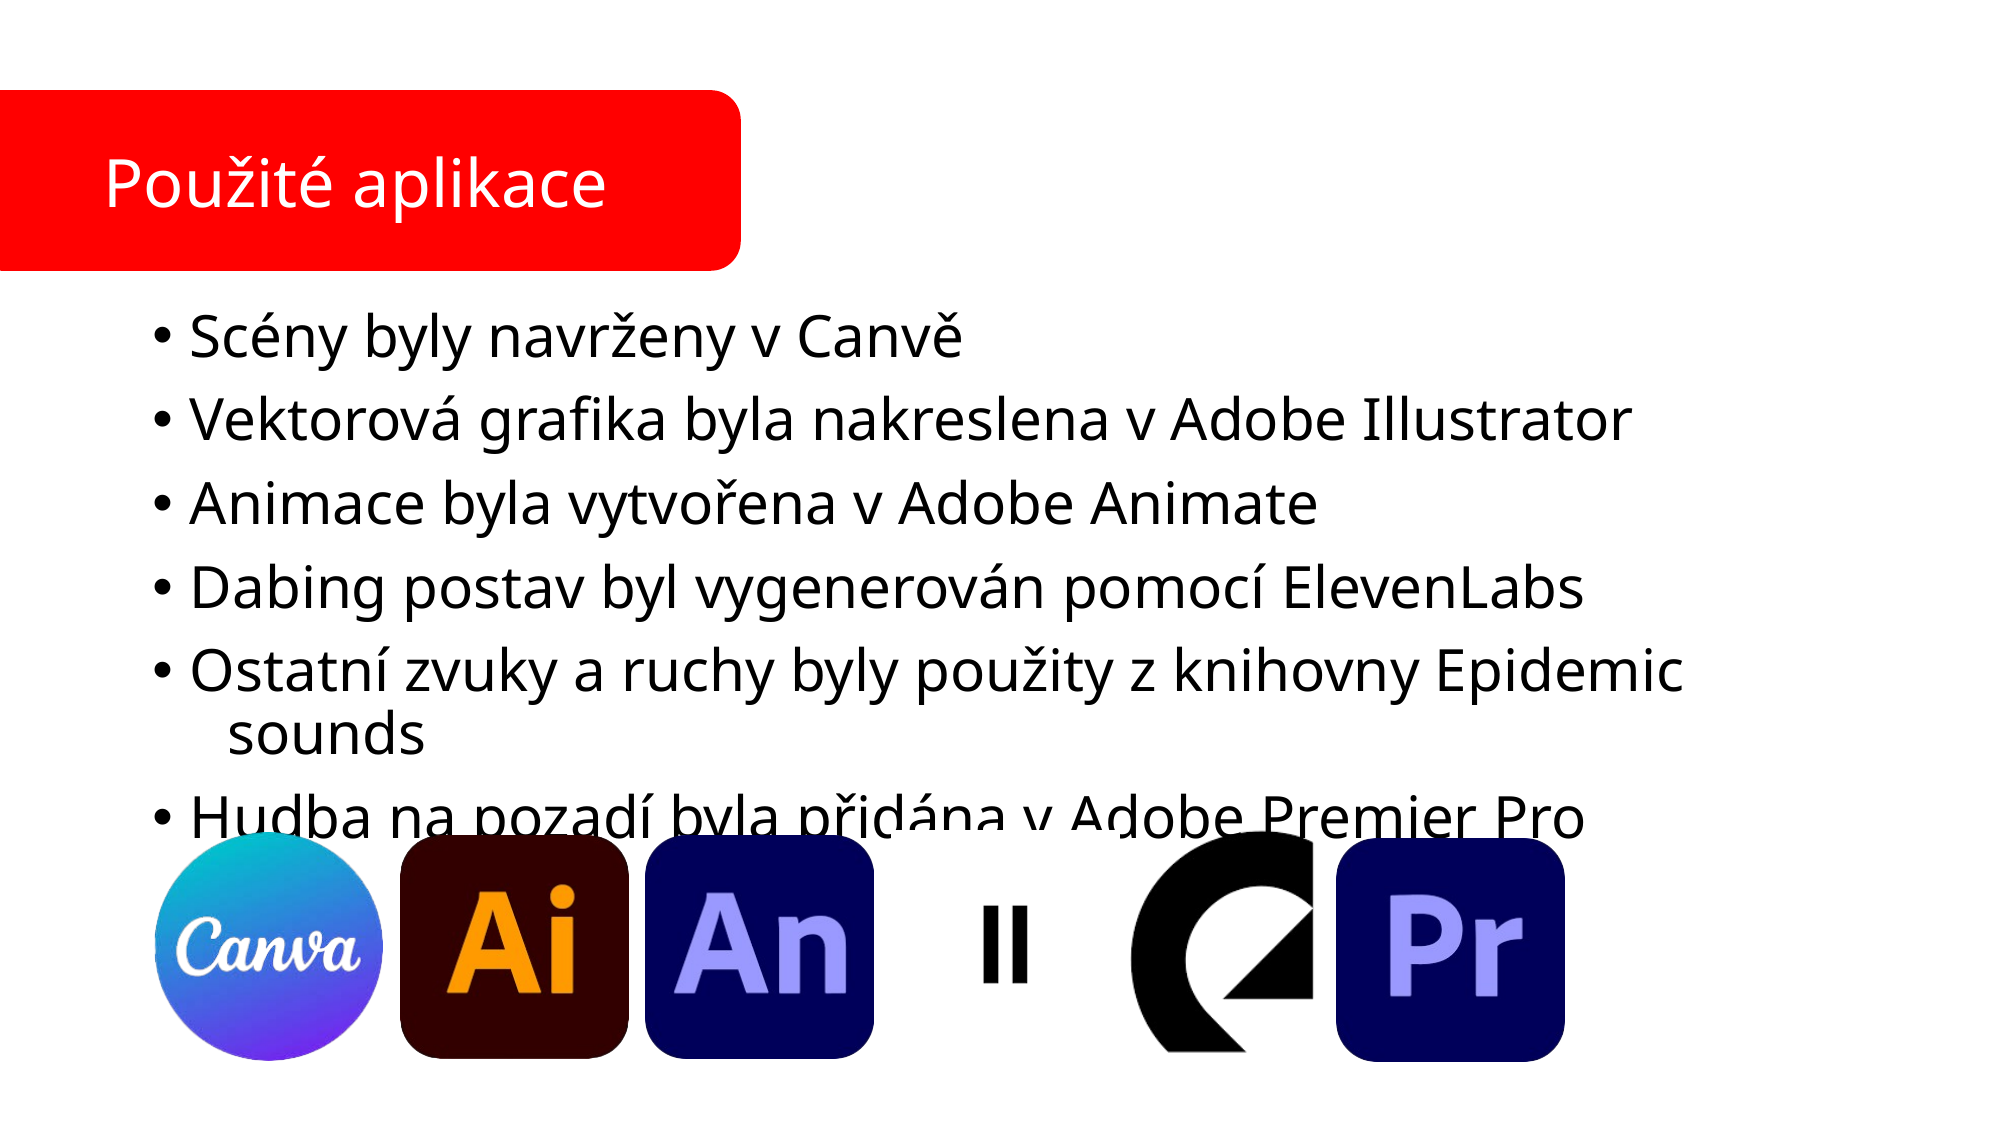

Použité aplikace
# Scény byly navrženy v Canvě
Vektorová grafika byla nakreslena v Adobe Illustrator
Animace byla vytvořena v Adobe Animate
Dabing postav byl vygenerován pomocí ElevenLabs
Ostatní zvuky a ruchy byly použity z knihovny Epidemic sounds
Hudba na pozadí byla přidána v Adobe Premier Pro